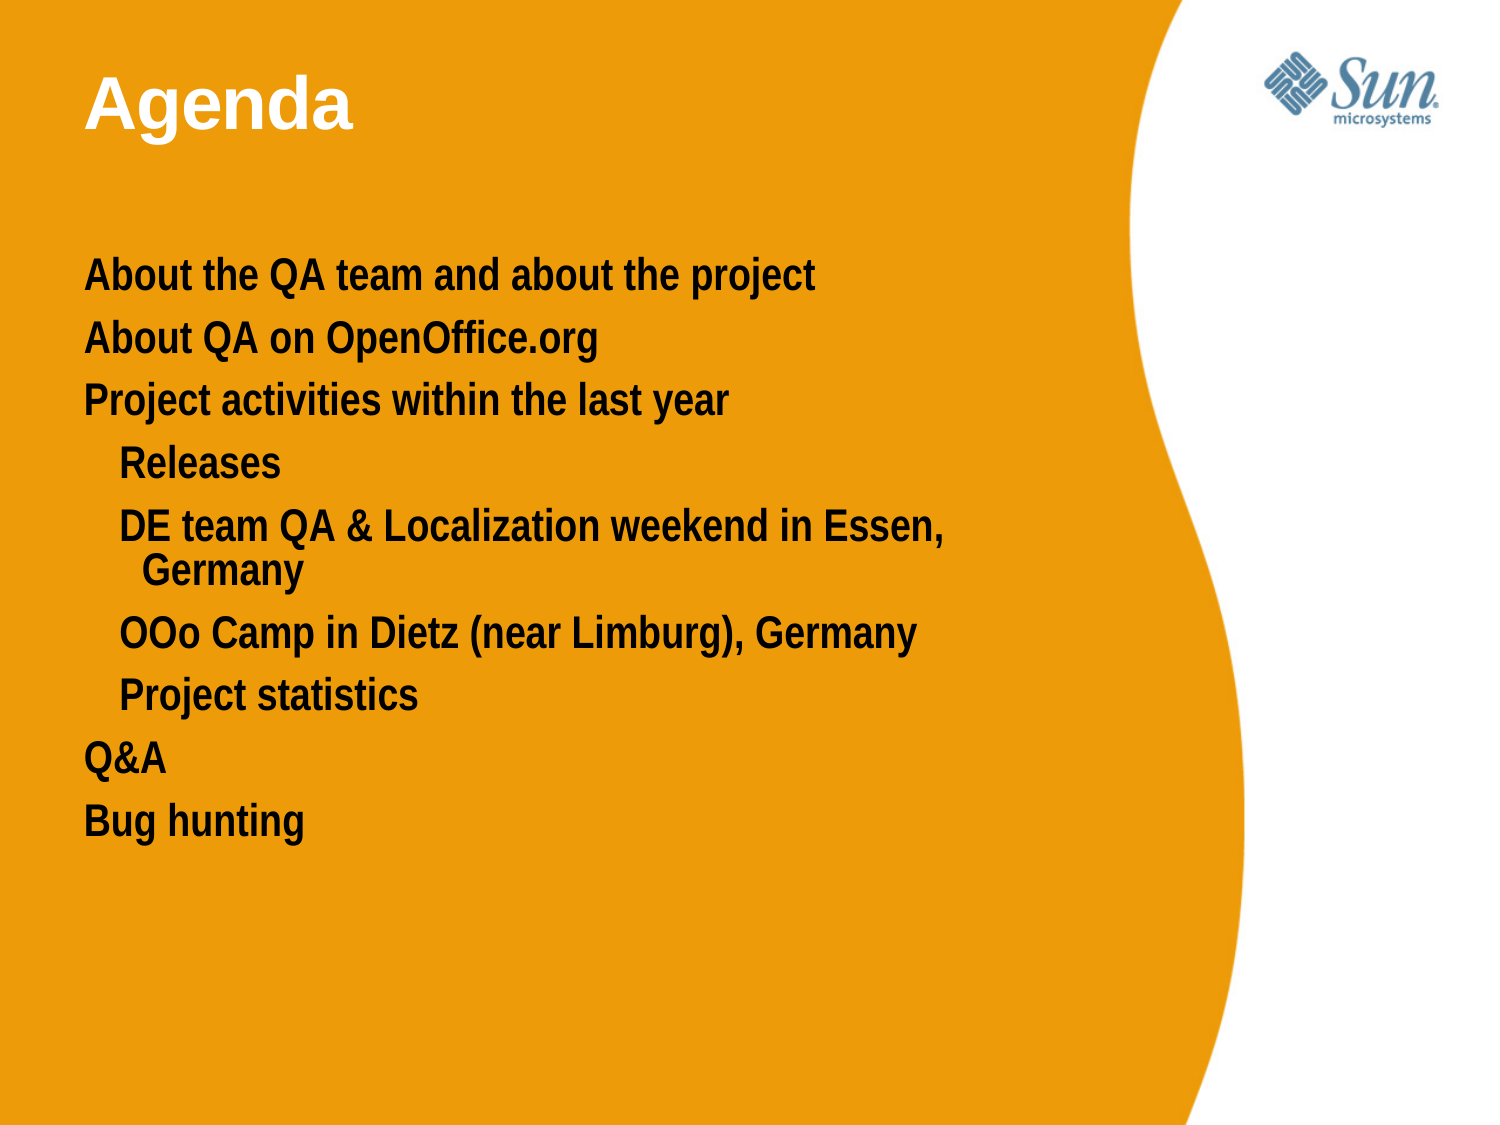

# Agenda
About the QA team and about the project
About QA on OpenOffice.org
Project activities within the last year
Releases
DE team QA & Localization weekend in Essen, Germany
OOo Camp in Dietz (near Limburg), Germany
Project statistics
Q&A
Bug hunting